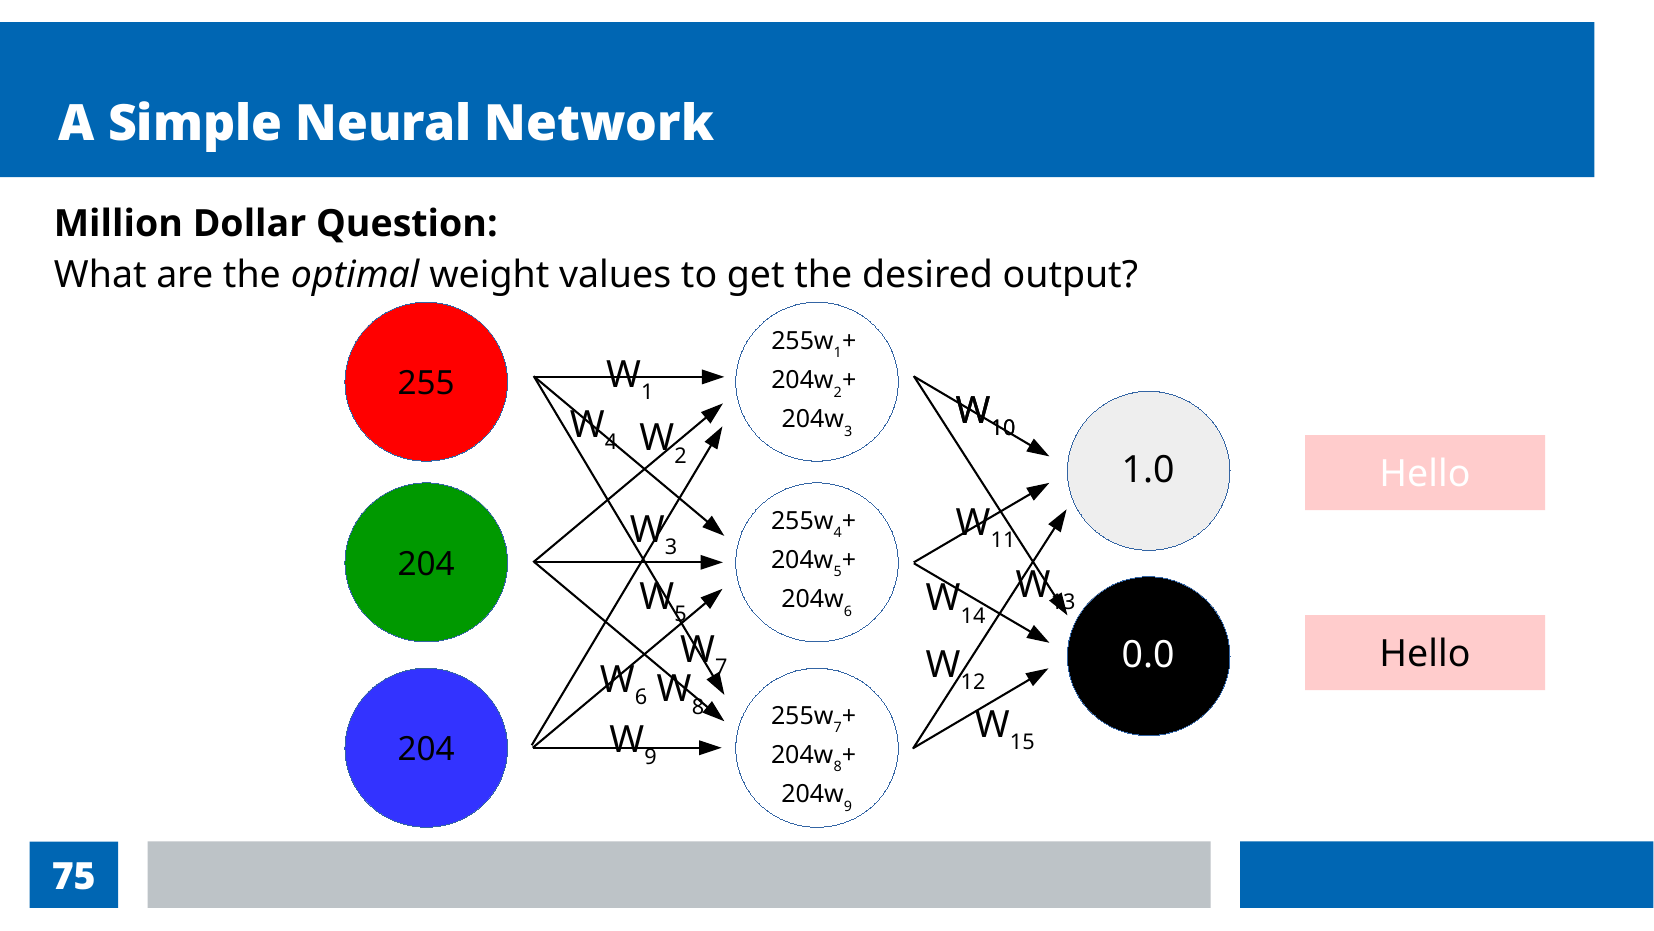

# A Simple Neural Network
Million Dollar Question:
What are the optimal weight values to get the desired output?
255
255w1+
204w2+
204w3
W10
W10
W1
W4
W2
Hello
1.0
204
W11
W3
255w4+
204w5+
204w6
W13
W5
W14
W7
Hello
0.0
W12
W6
W8
204
W15
255w7+
204w8+
204w9
W9
75